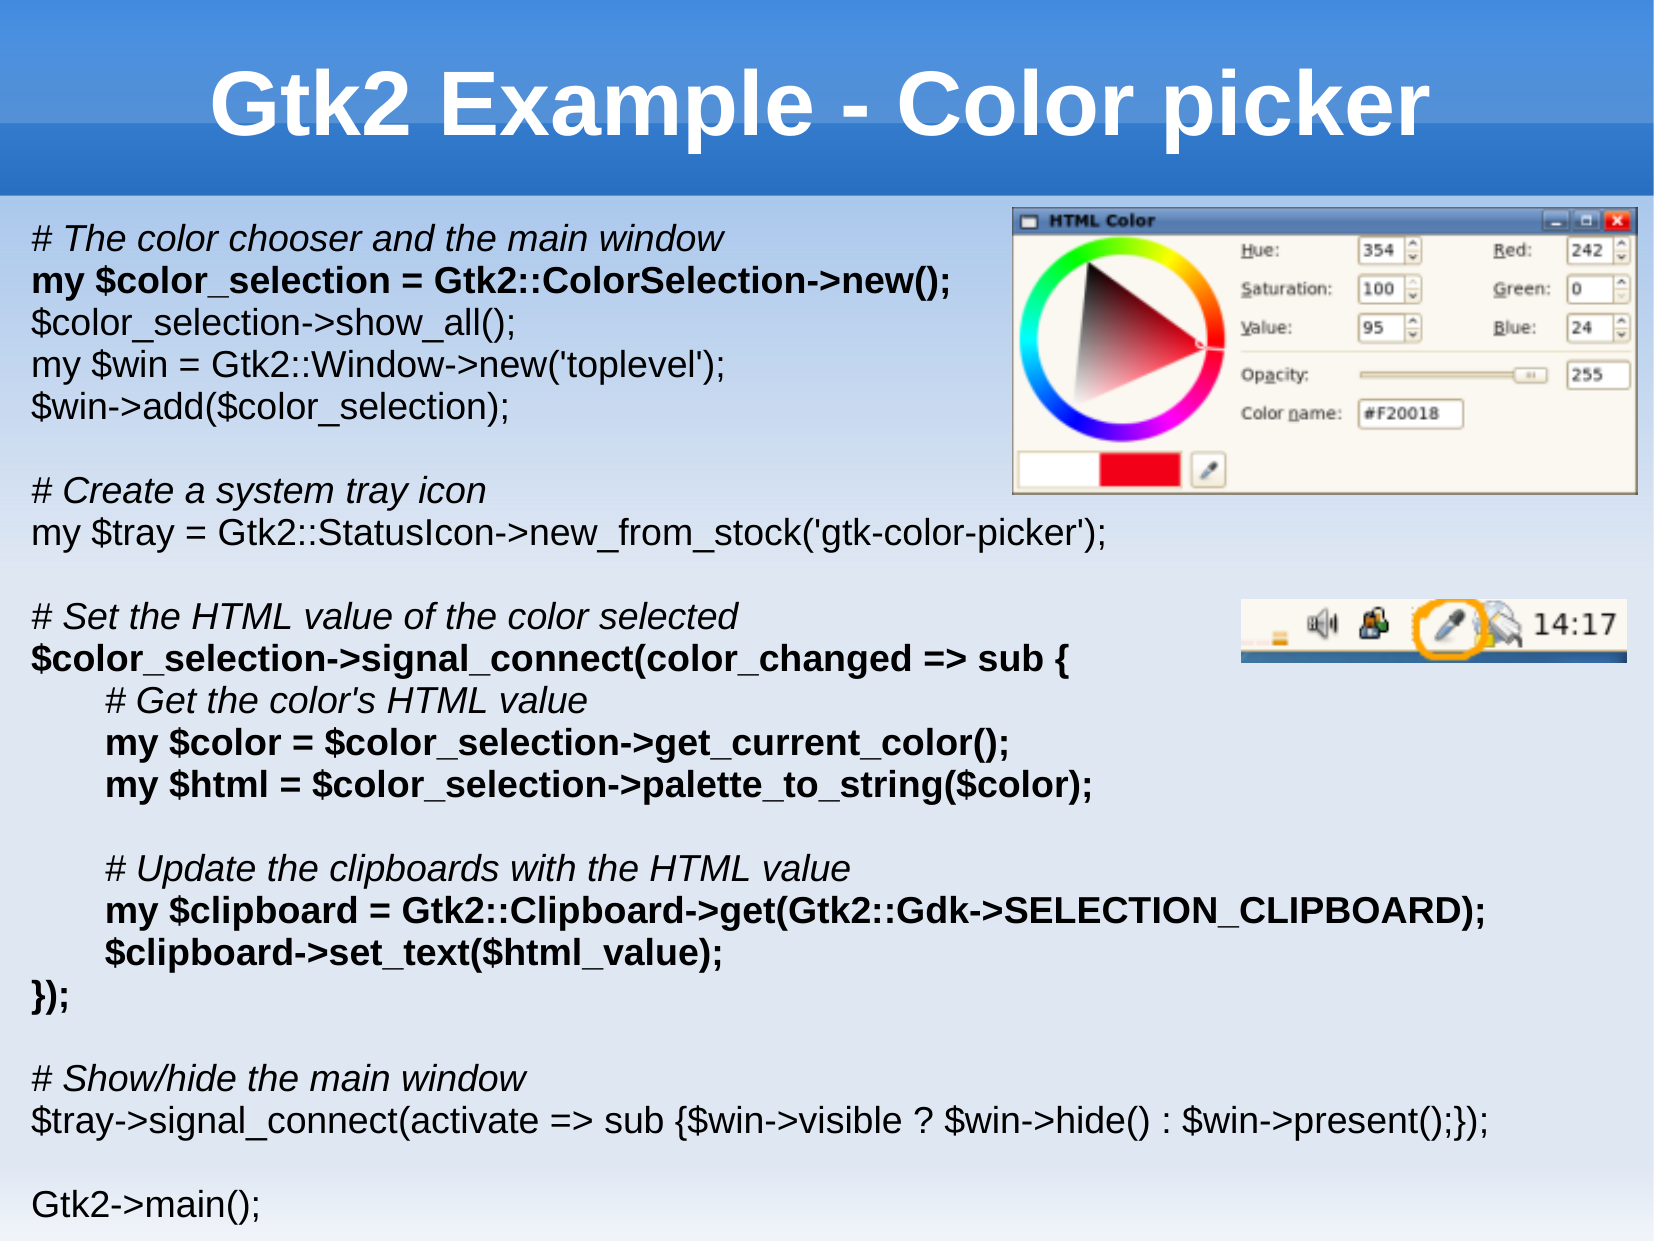

# Gtk2 Example - Color picker
# The color chooser and the main window
my $color_selection = Gtk2::ColorSelection->new();
$color_selection->show_all();
my $win = Gtk2::Window->new('toplevel');
$win->add($color_selection);
# Create a system tray icon
my $tray = Gtk2::StatusIcon->new_from_stock('gtk-color-picker');
# Set the HTML value of the color selected
$color_selection->signal_connect(color_changed => sub {
	# Get the color's HTML value
	my $color = $color_selection->get_current_color();
	my $html = $color_selection->palette_to_string($color);
	# Update the clipboards with the HTML value
	my $clipboard = Gtk2::Clipboard->get(Gtk2::Gdk->SELECTION_CLIPBOARD);
	$clipboard->set_text($html_value);
});
# Show/hide the main window
$tray->signal_connect(activate => sub {$win->visible ? $win->hide() : $win->present();});
Gtk2->main();